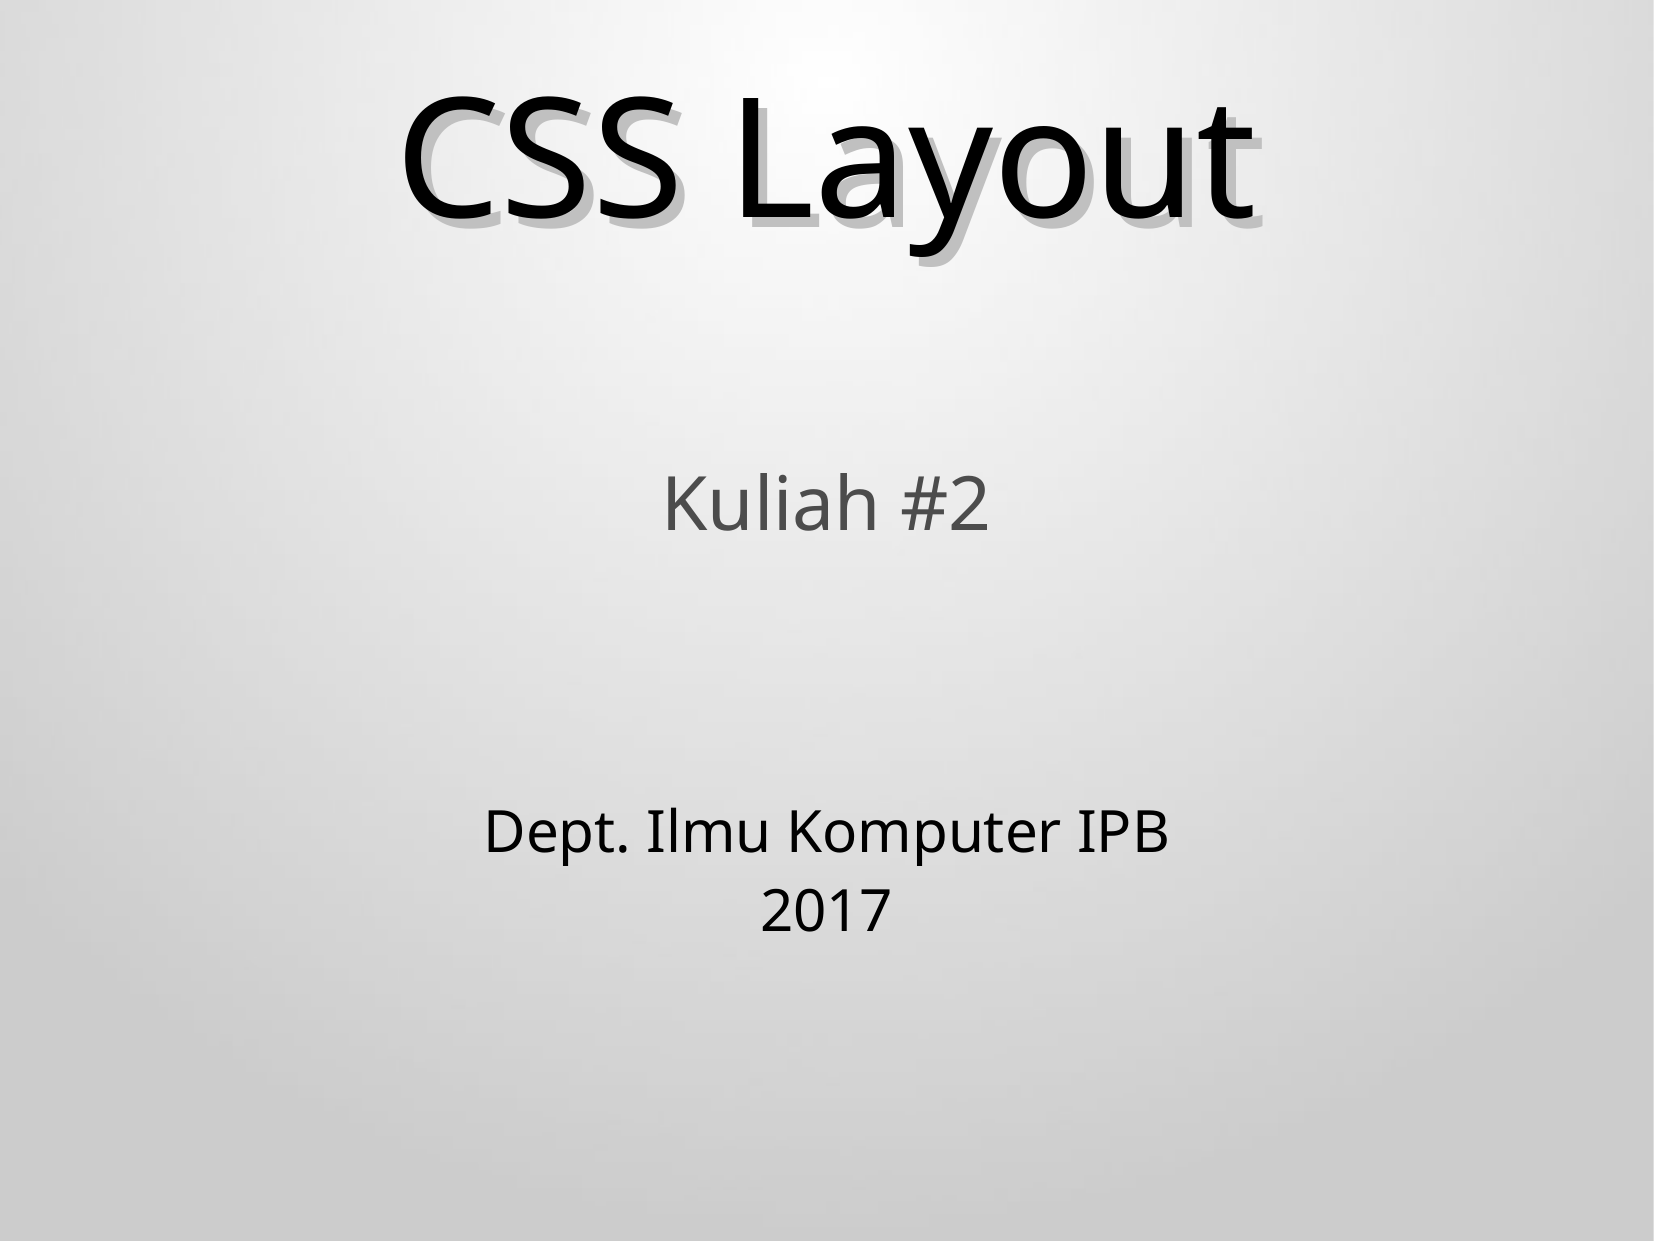

# CSS Layout
Kuliah #2
Dept. Ilmu Komputer IPB
2017